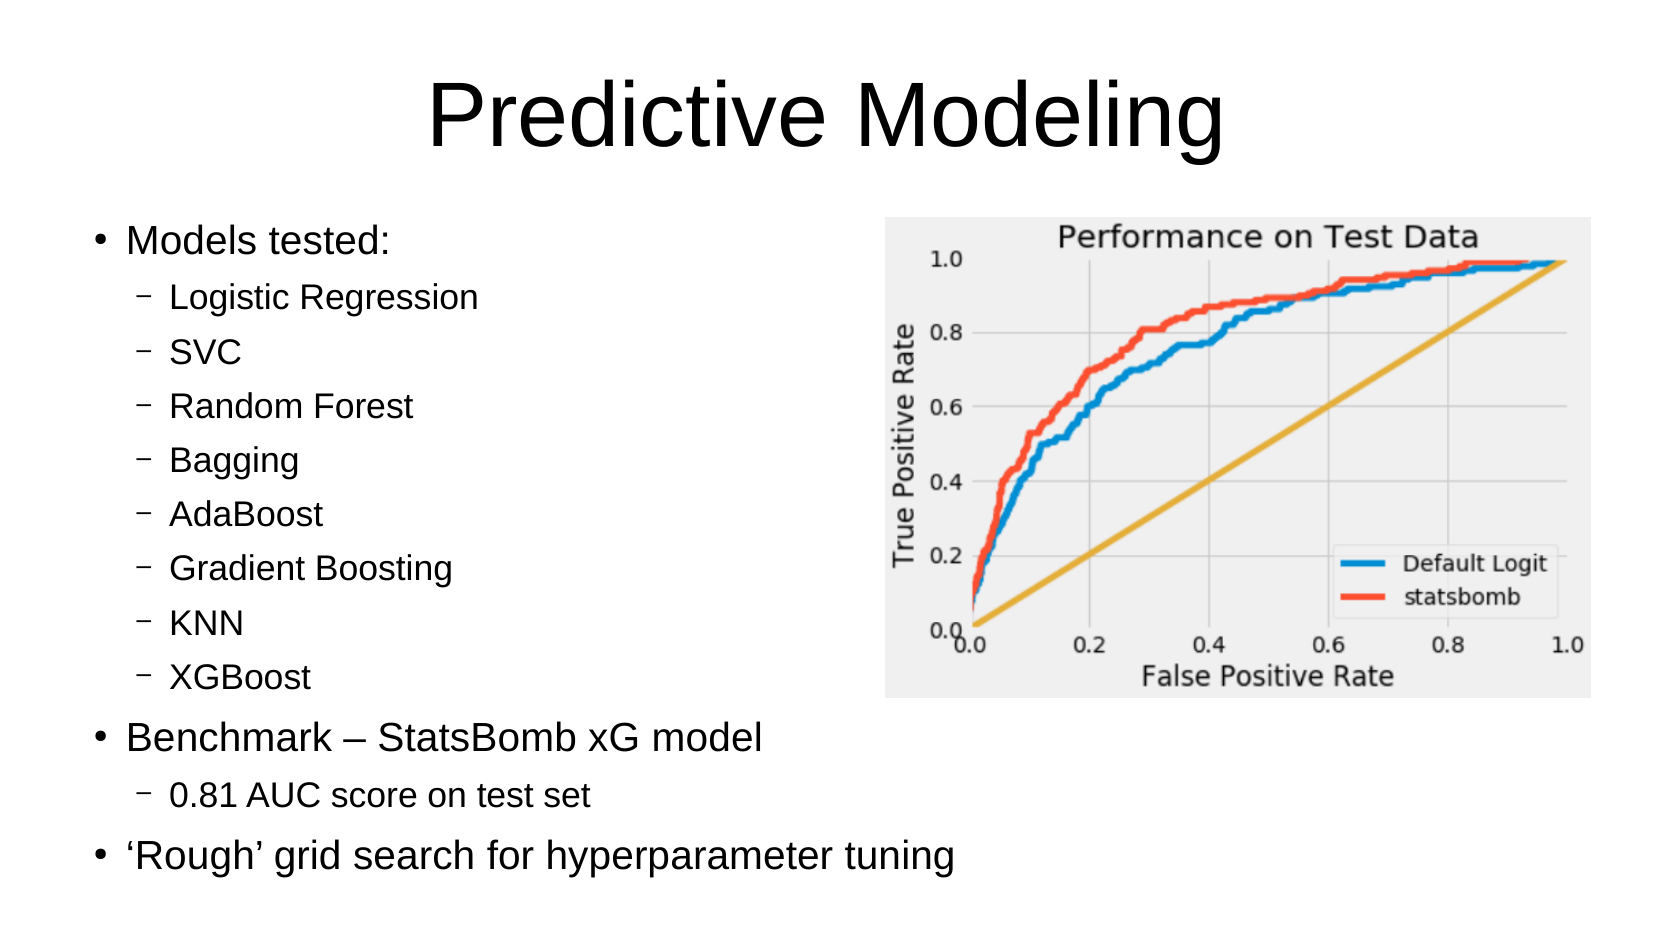

# Predictive Modeling
Models tested:
Logistic Regression
SVC
Random Forest
Bagging
AdaBoost
Gradient Boosting
KNN
XGBoost
Benchmark – StatsBomb xG model
0.81 AUC score on test set
‘Rough’ grid search for hyperparameter tuning